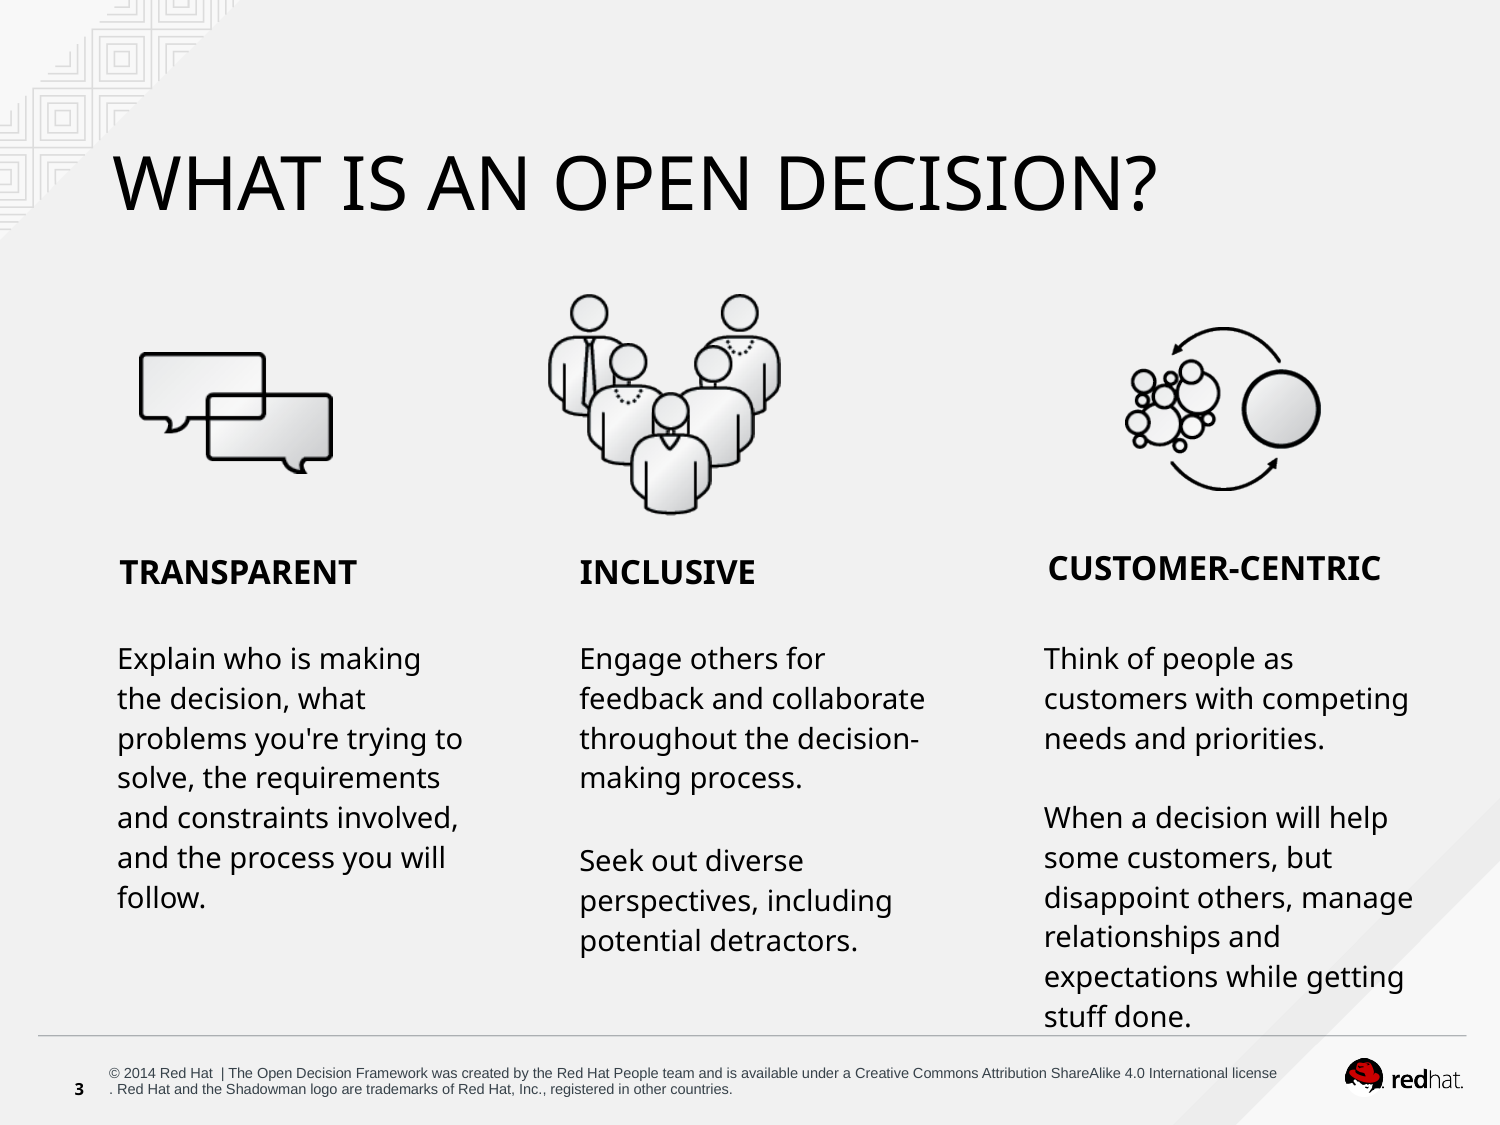

# WHAT IS AN OPEN DECISION?
CUSTOMER-CENTRIC
TRANSPARENT
INCLUSIVE
Explain who is making the decision, what problems you're trying to solve, the requirements and constraints involved, and the process you will follow.
Engage others for feedback and collaborate throughout the decision-making process.
Seek out diverse perspectives, including potential detractors.
Think of people as customers with competing needs and priorities.
When a decision will help some customers, but disappoint others, manage relationships and expectations while getting stuff done.
INSERT DESIGNATOR, IF NEEDED
3